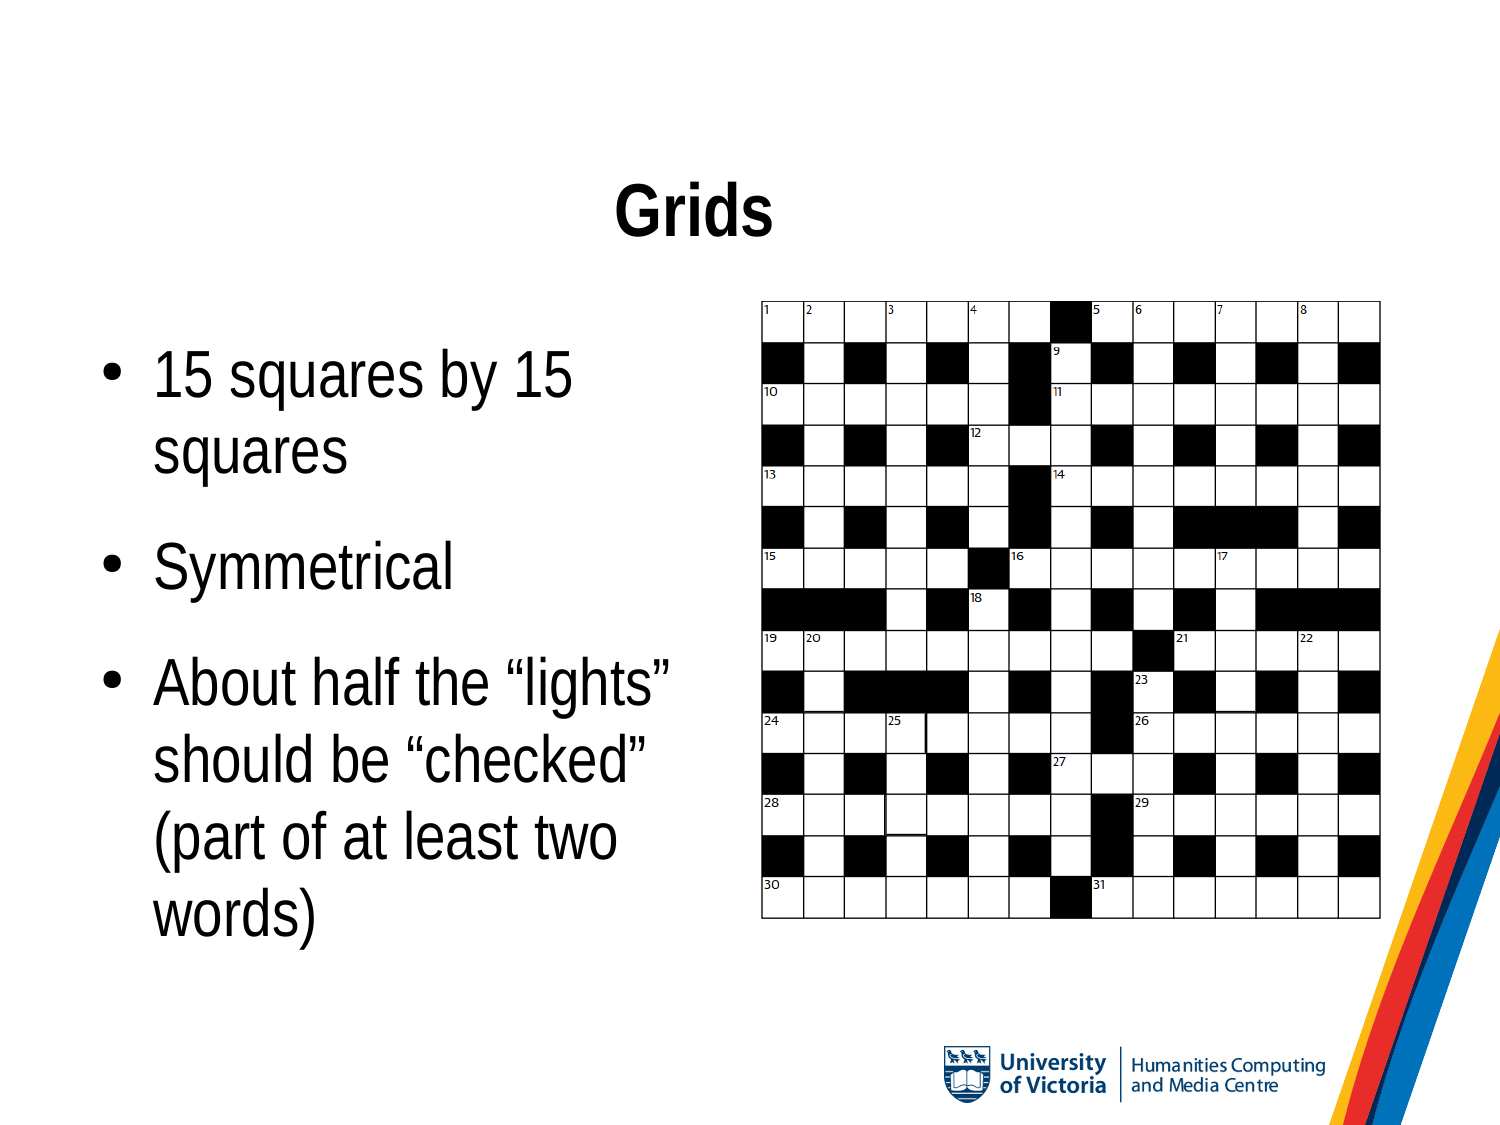

# Grids
15 squares by 15 squares
Symmetrical
About half the “lights” should be “checked” (part of at least two words)